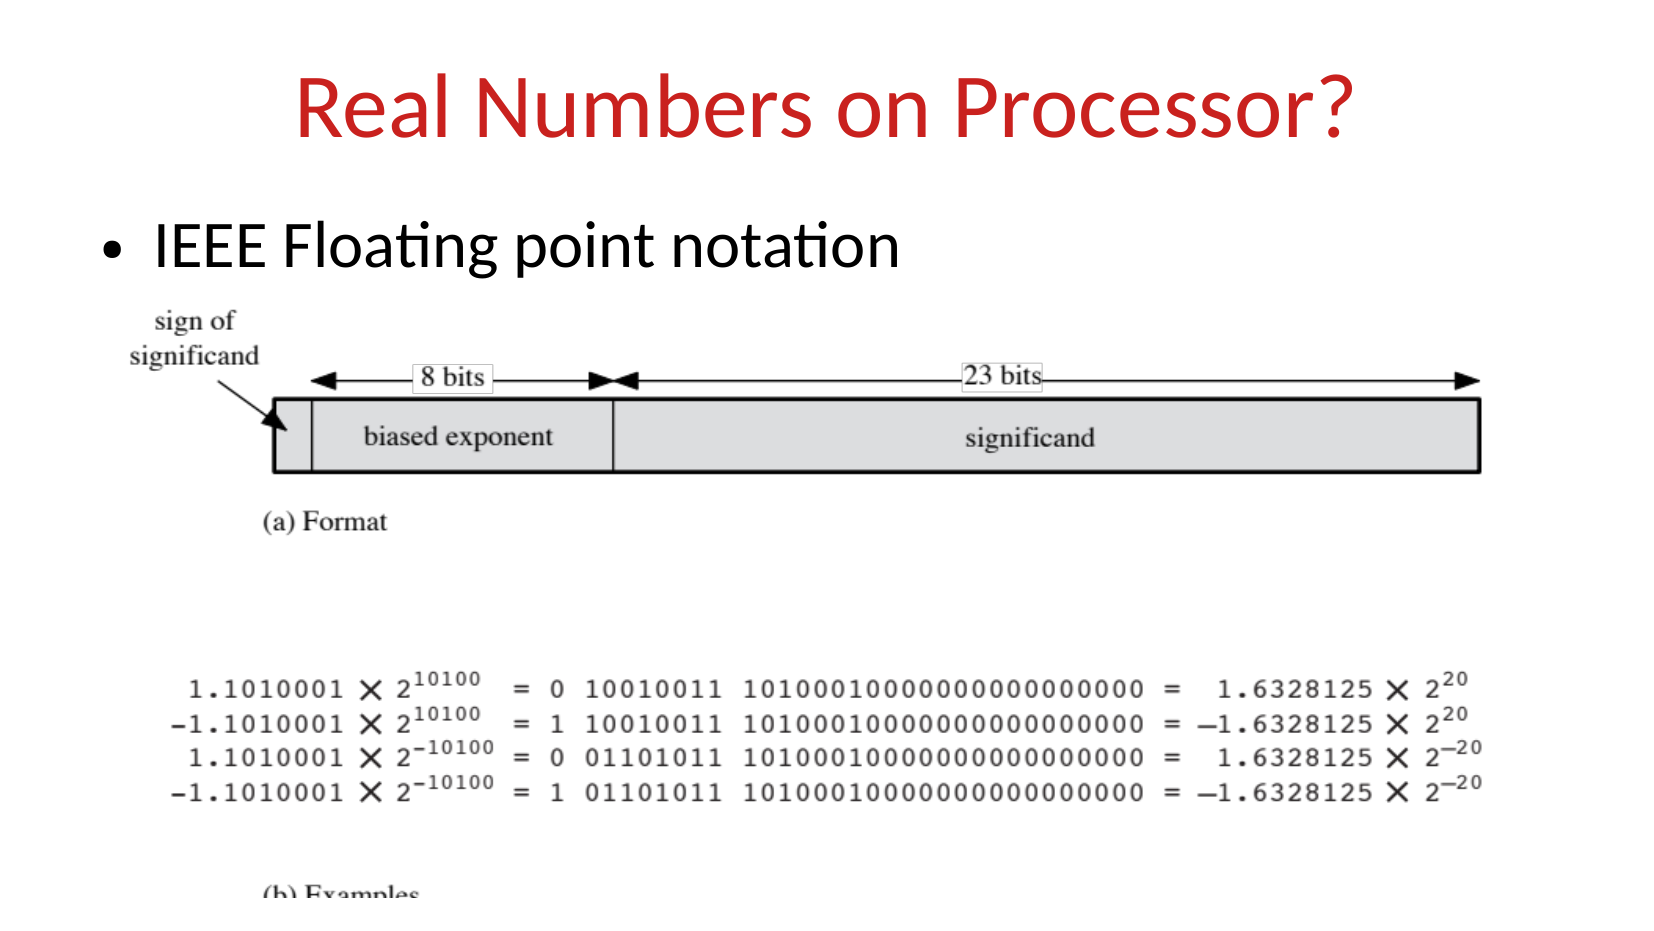

# Real Numbers on Processor?
IEEE Floating point notation